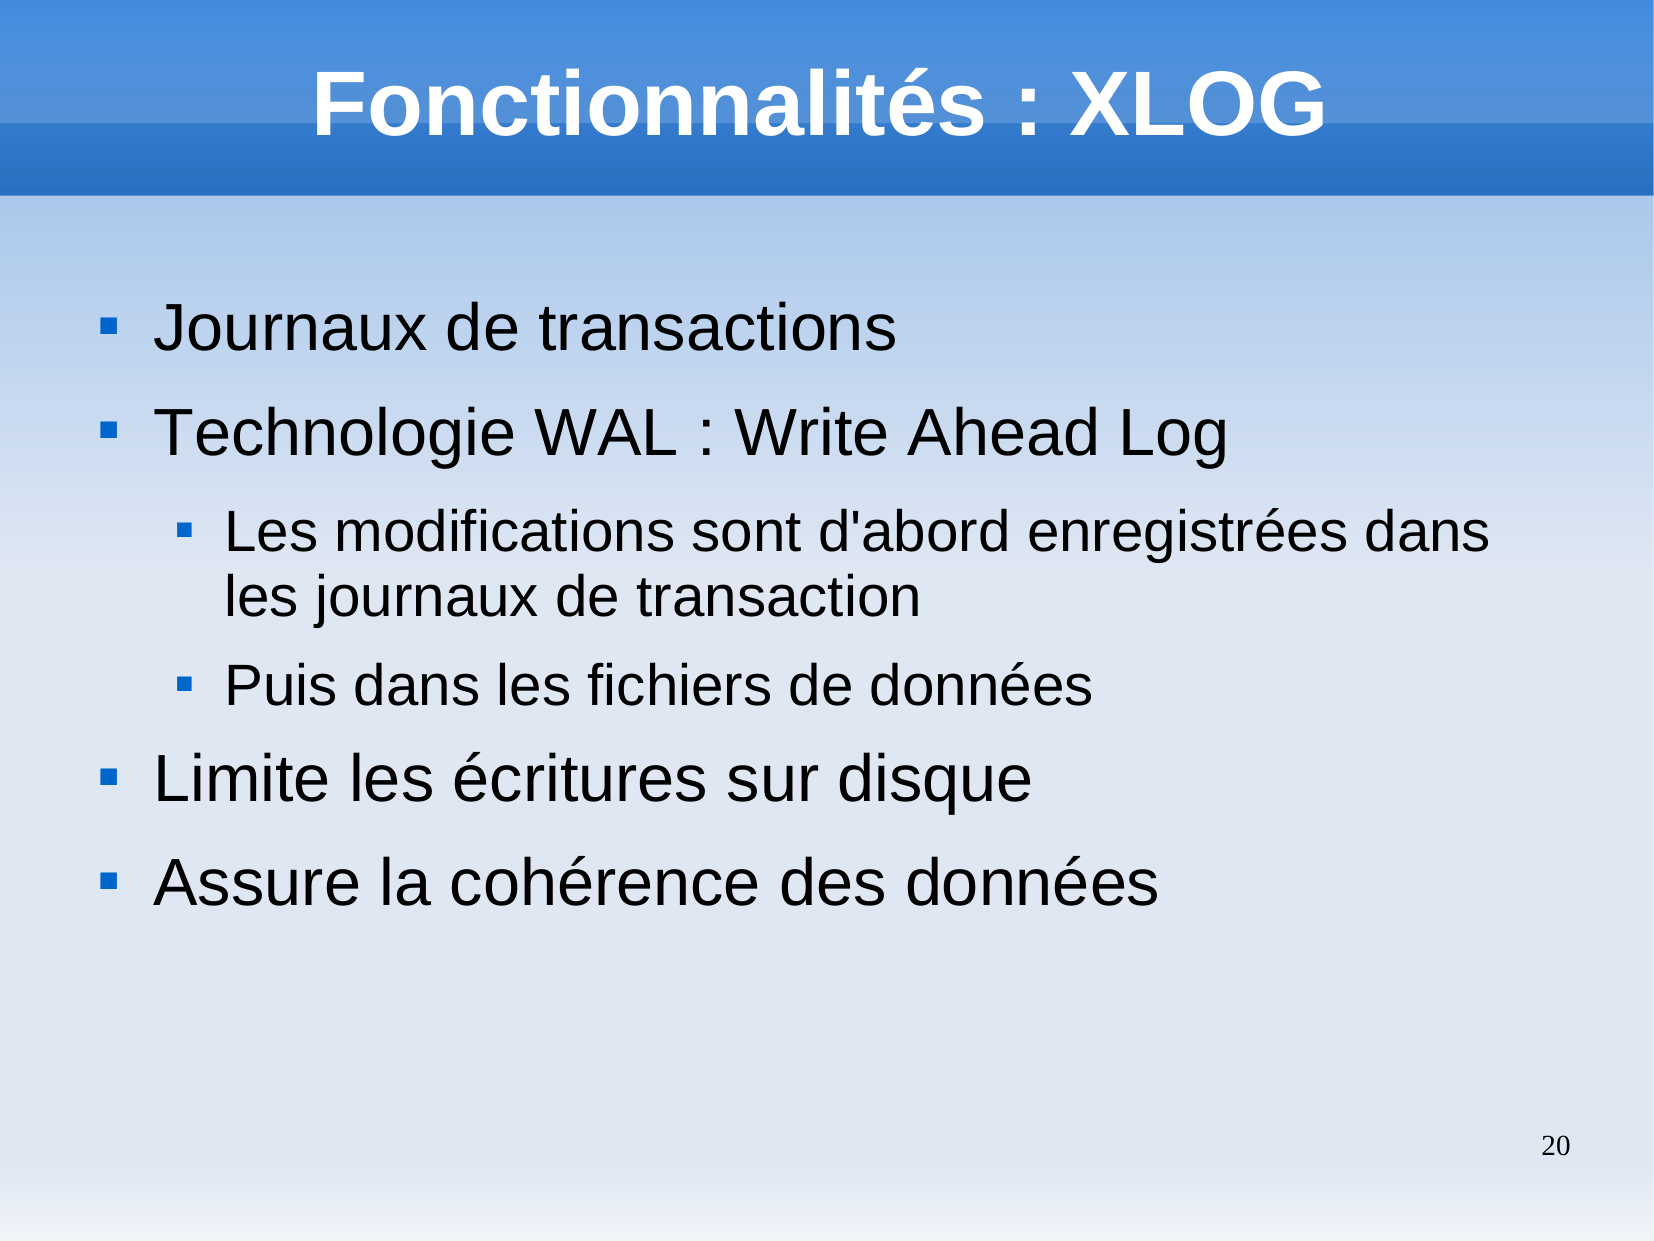

# Fonctionnalités : XLOG
Journaux de transactions
Technologie WAL : Write Ahead Log
Les modifications sont d'abord enregistrées dans les journaux de transaction
Puis dans les fichiers de données
Limite les écritures sur disque
Assure la cohérence des données
20